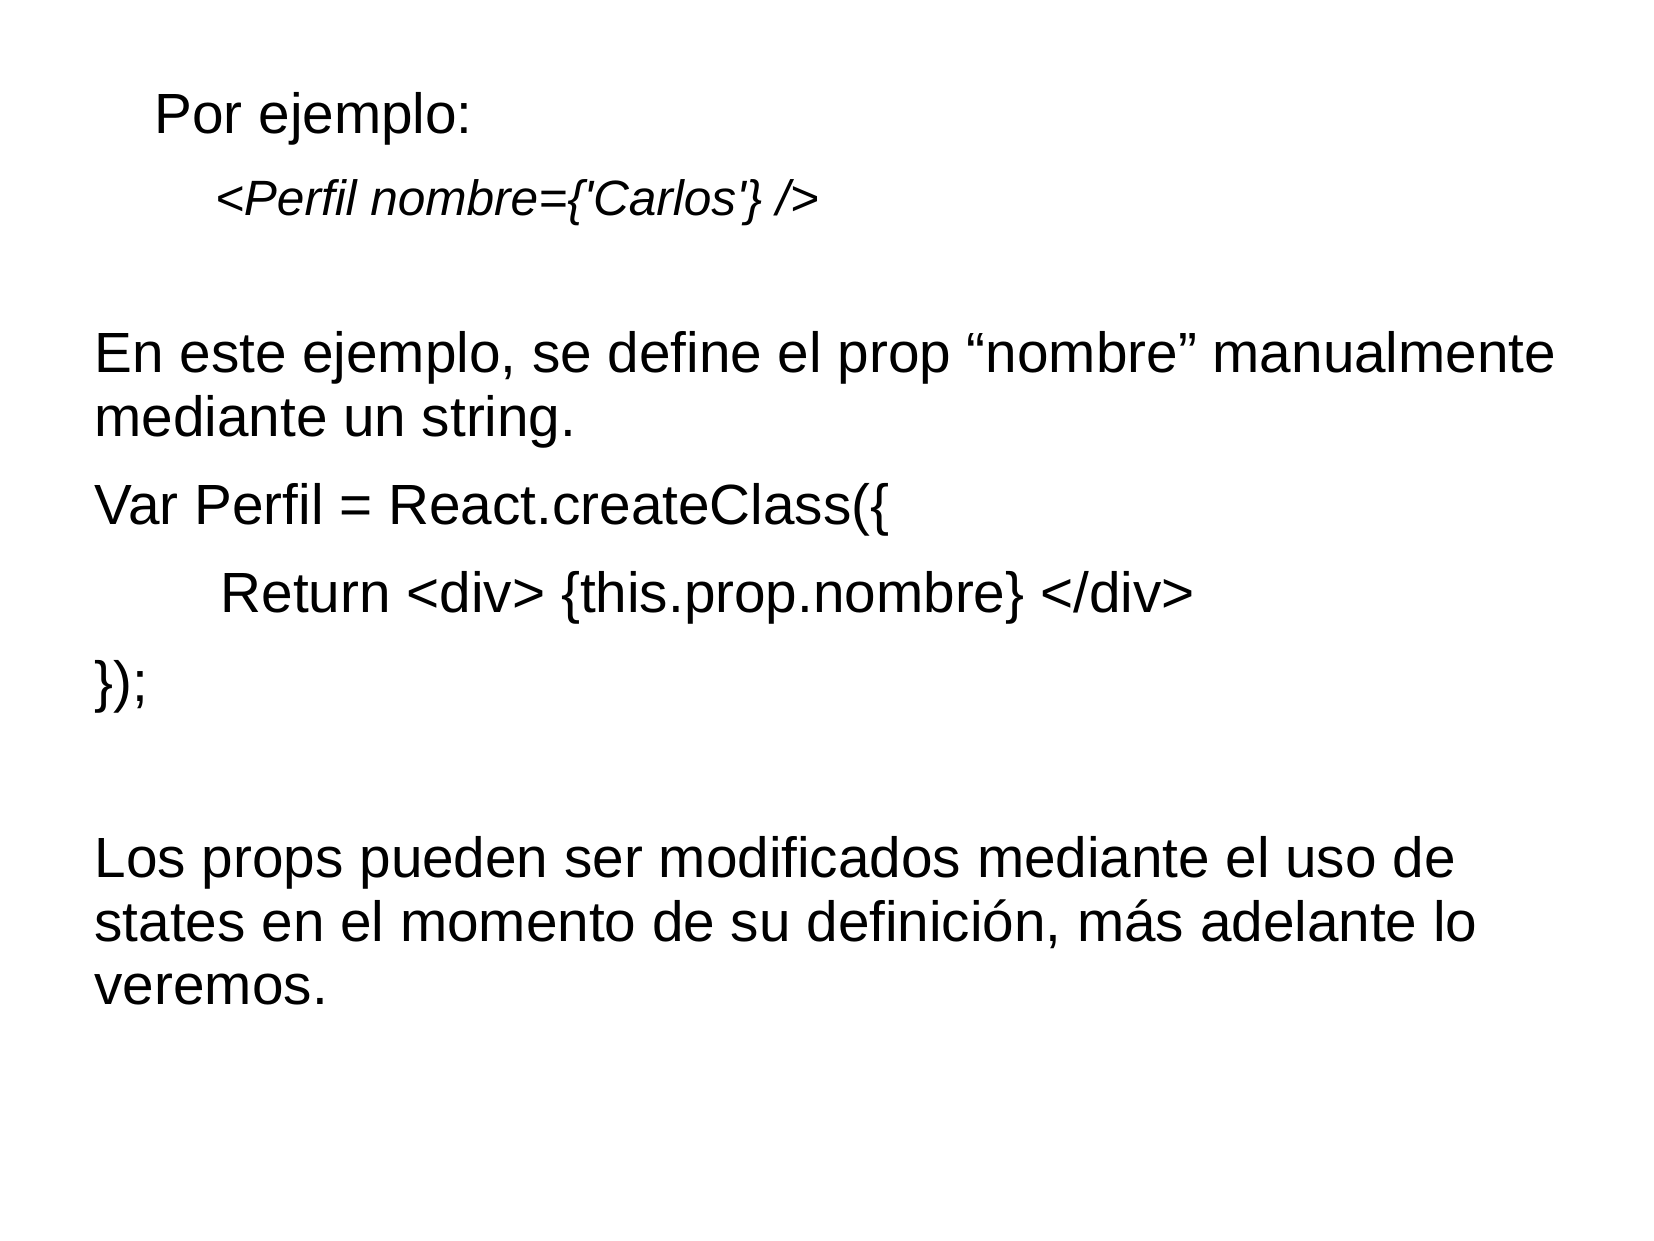

# Por ejemplo:
<Perfil nombre={'Carlos'} />
En este ejemplo, se define el prop “nombre” manualmente mediante un string.
Var Perfil = React.createClass({
 Return <div> {this.prop.nombre} </div>
});
Los props pueden ser modificados mediante el uso de states en el momento de su definición, más adelante lo veremos.